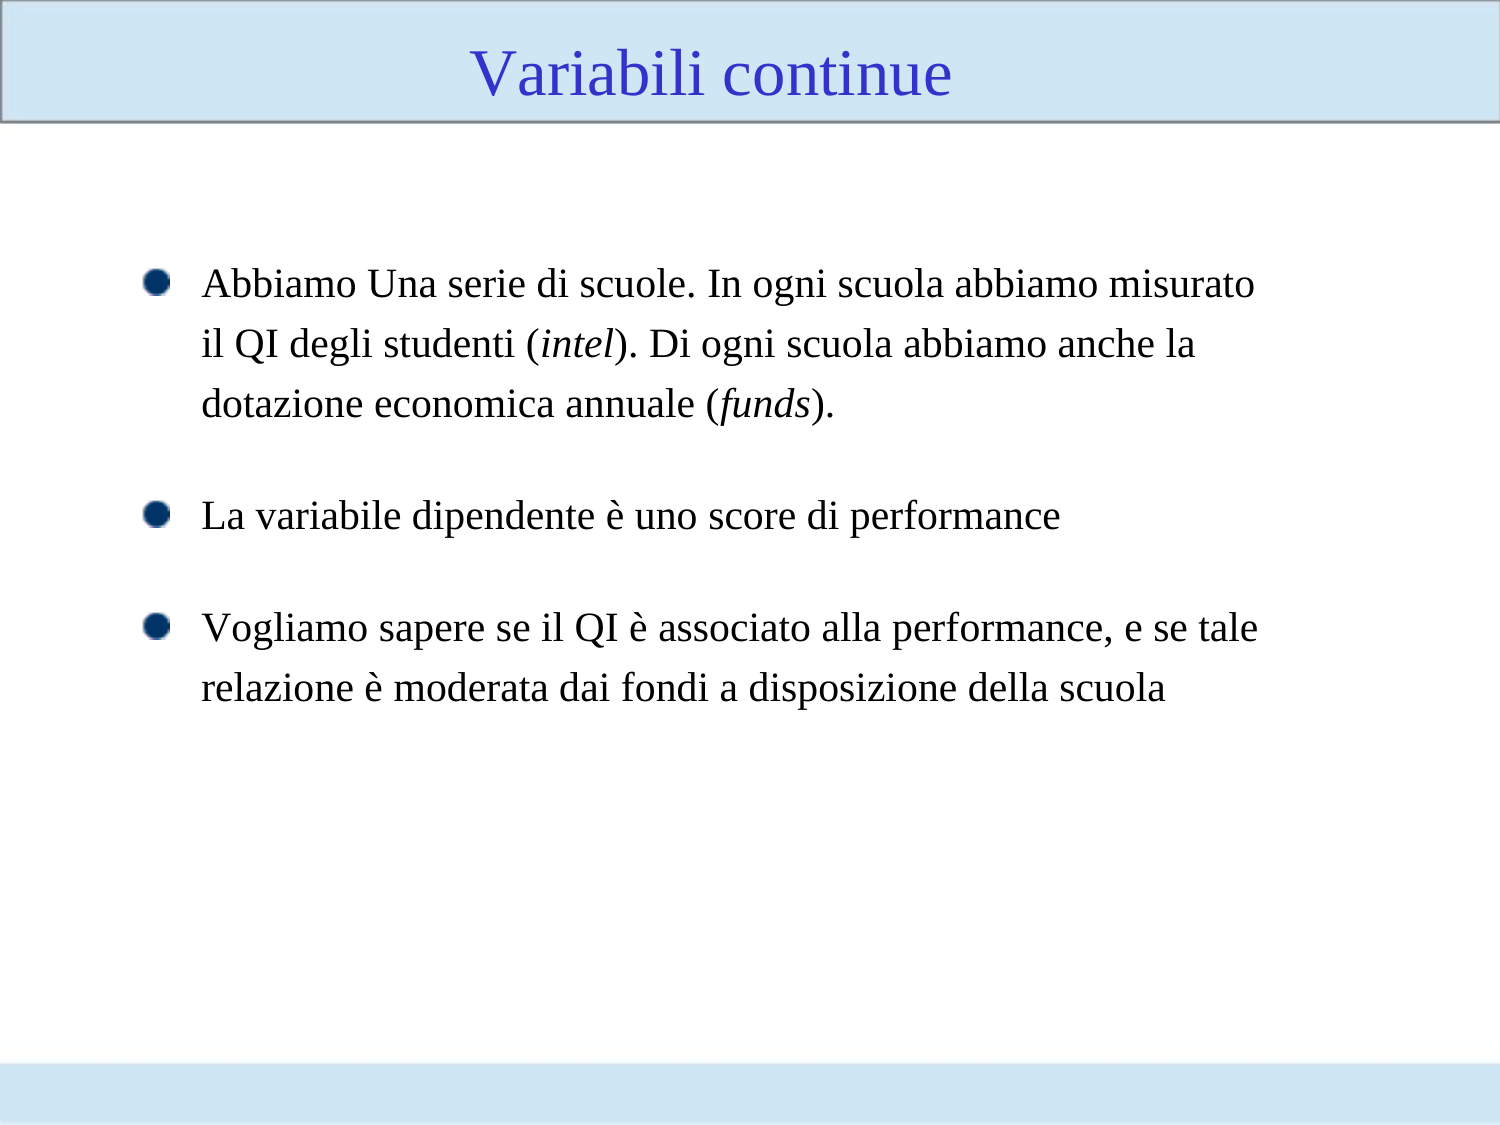

# Variabili continue
Abbiamo Una serie di scuole. In ogni scuola abbiamo misurato il QI degli studenti (intel). Di ogni scuola abbiamo anche la dotazione economica annuale (funds).
La variabile dipendente è uno score di performance
Vogliamo sapere se il QI è associato alla performance, e se tale relazione è moderata dai fondi a disposizione della scuola